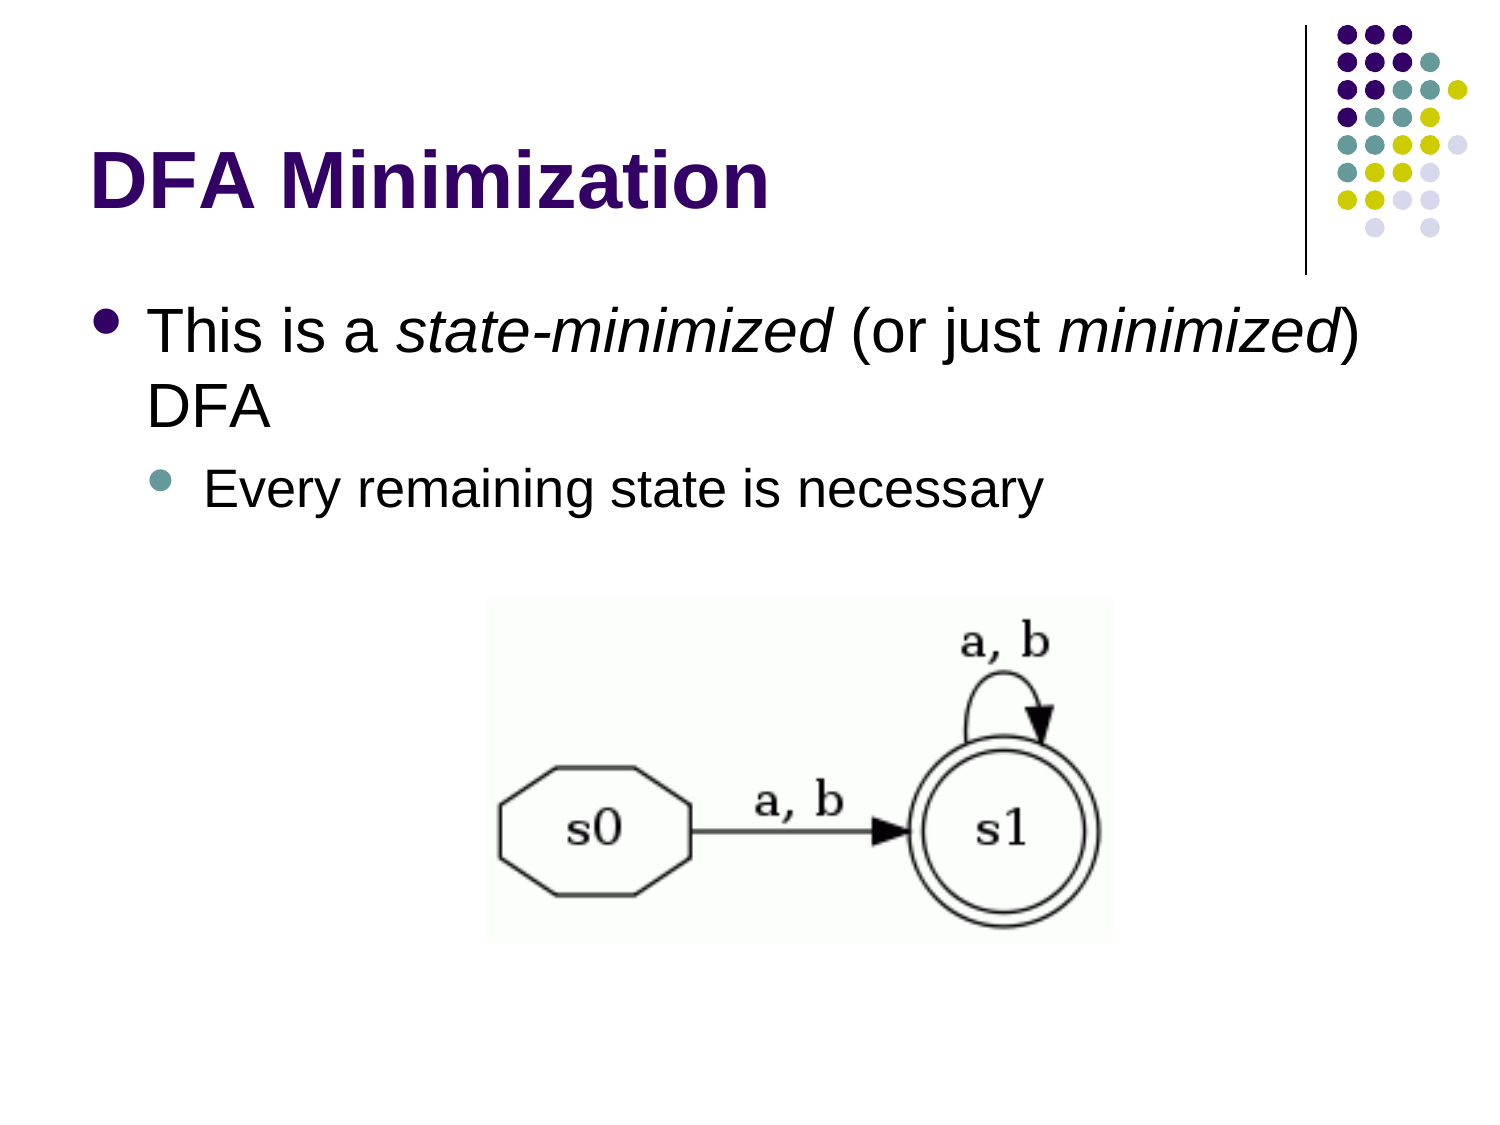

# DFA Minimization
This is a state-minimized (or just minimized) DFA
Every remaining state is necessary